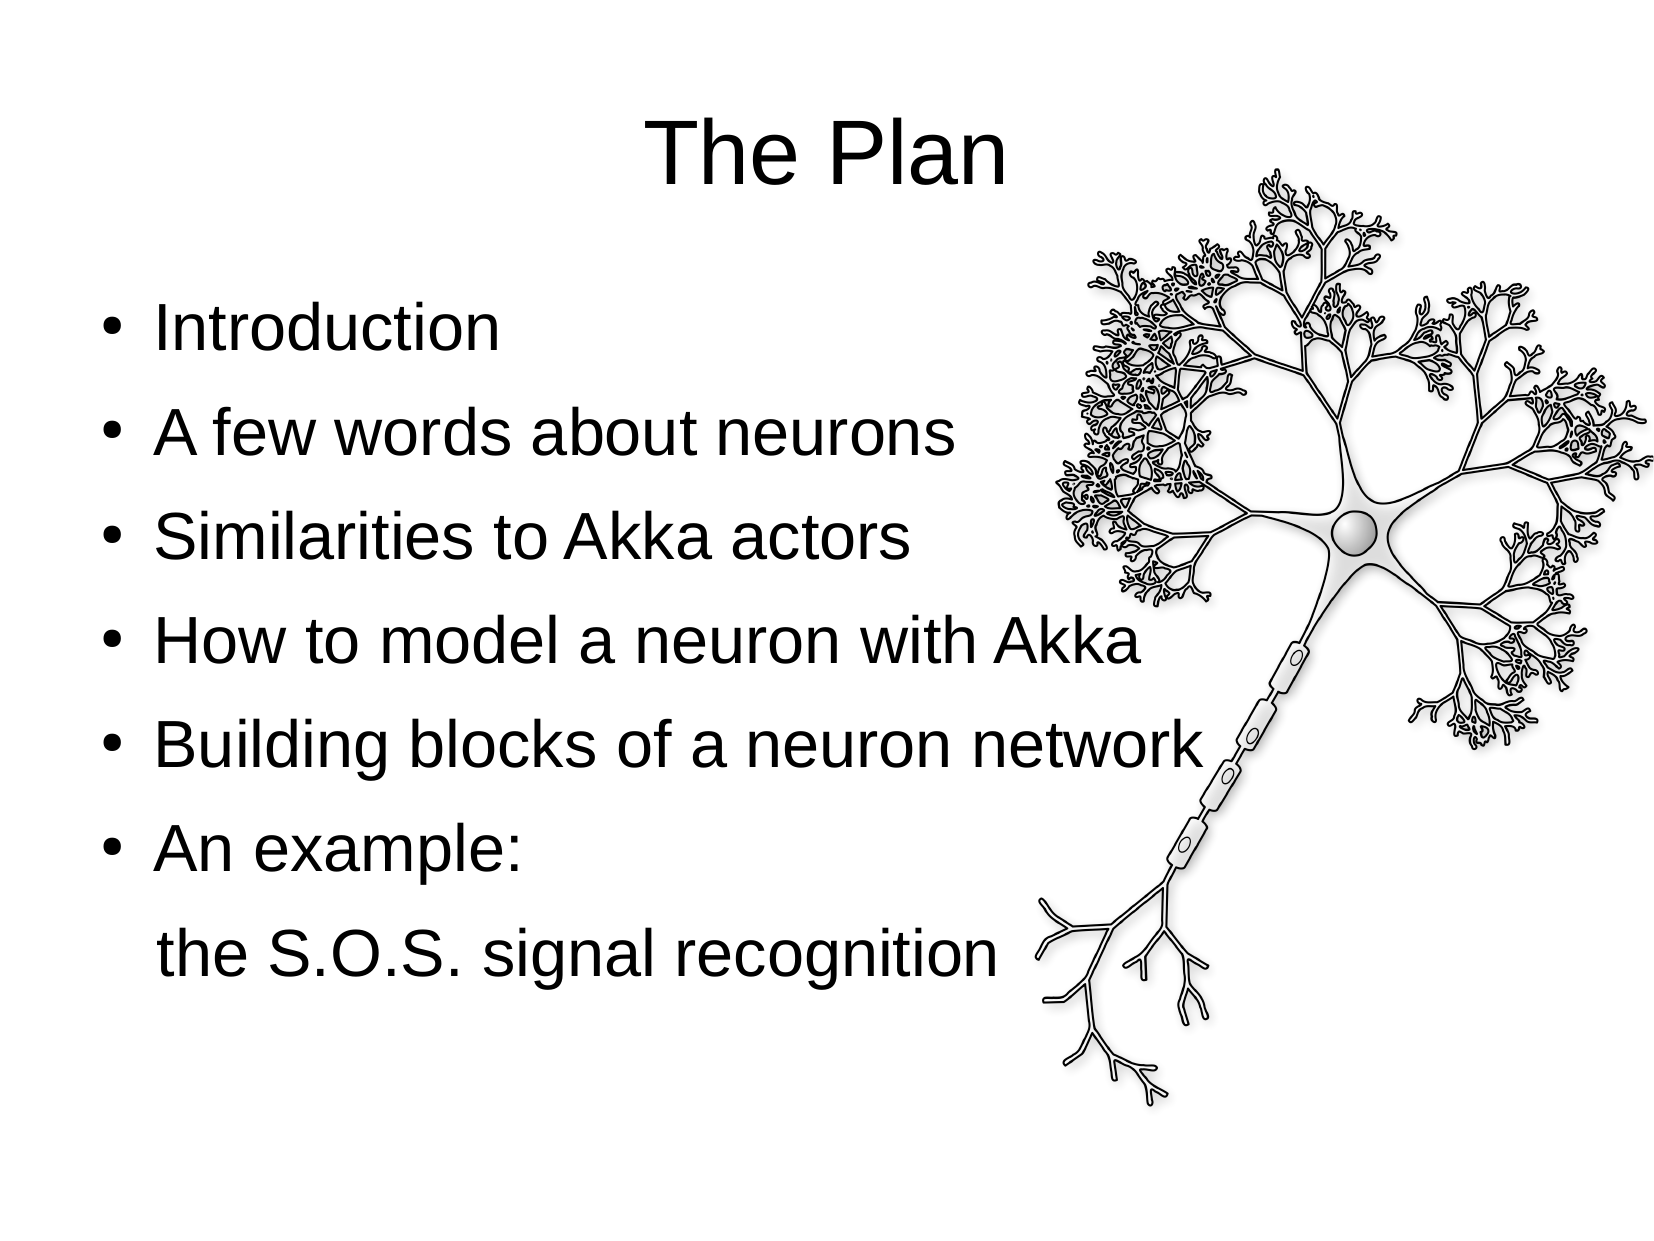

# The Plan
Introduction
A few words about neurons
Similarities to Akka actors
How to model a neuron with Akka
Building blocks of a neuron network
An example:
 the S.O.S. signal recognition